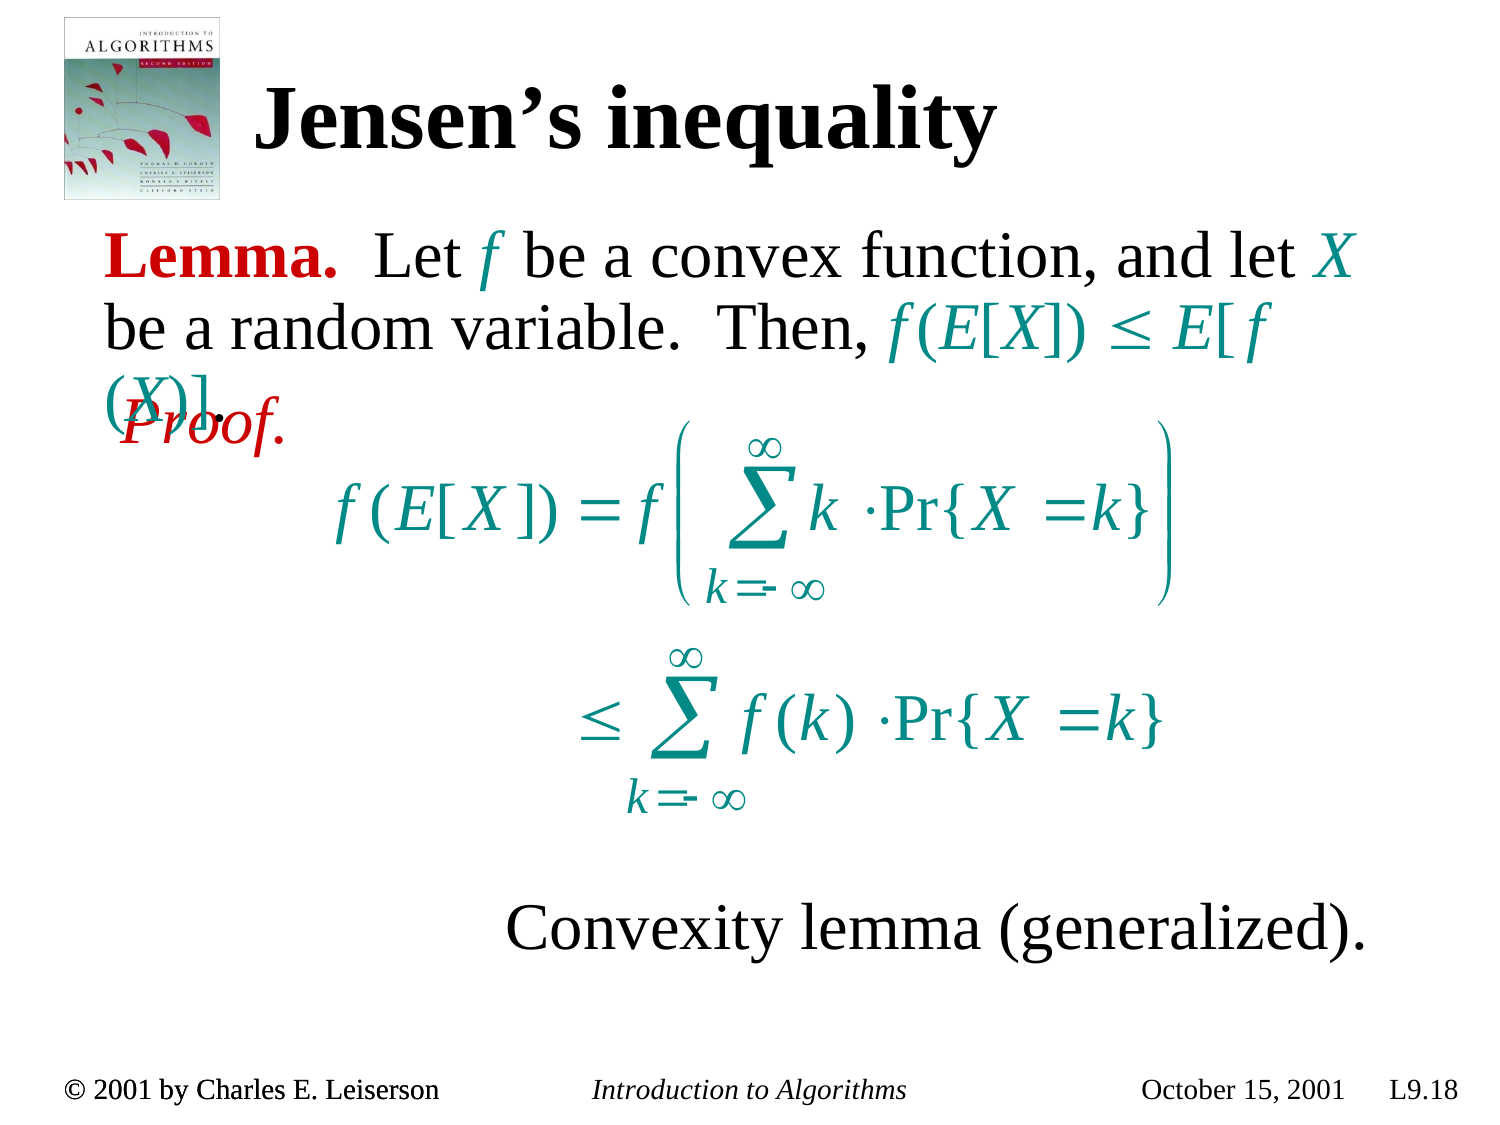

Jensen’s inequality
Lemma. Let f be a convex function, and let X be a random variable. Then, f (E[X])  E[ f (X)].
Proof.
Convexity lemma (generalized).
Introduction to Algorithms
October 15, 2001 L9.